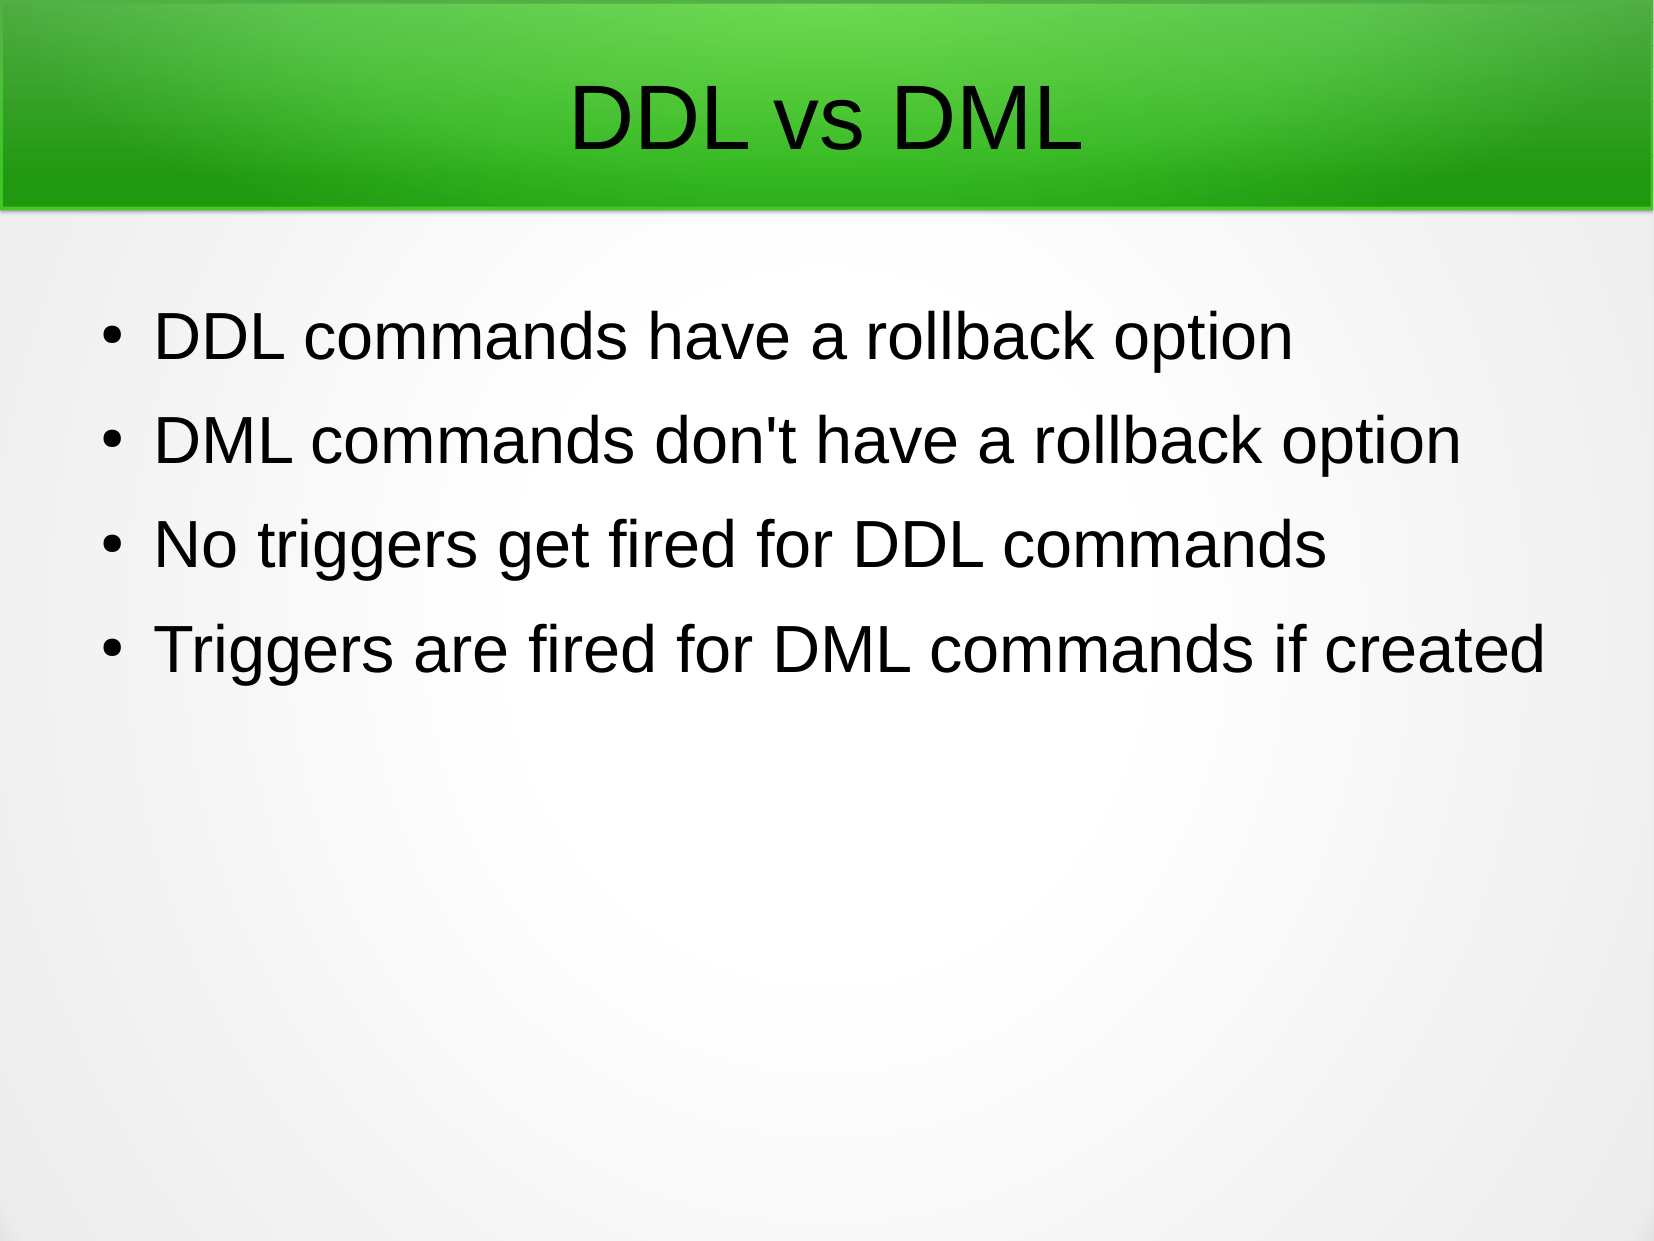

# DDL vs DML
DDL commands have a rollback option
DML commands don't have a rollback option
No triggers get fired for DDL commands
Triggers are fired for DML commands if created